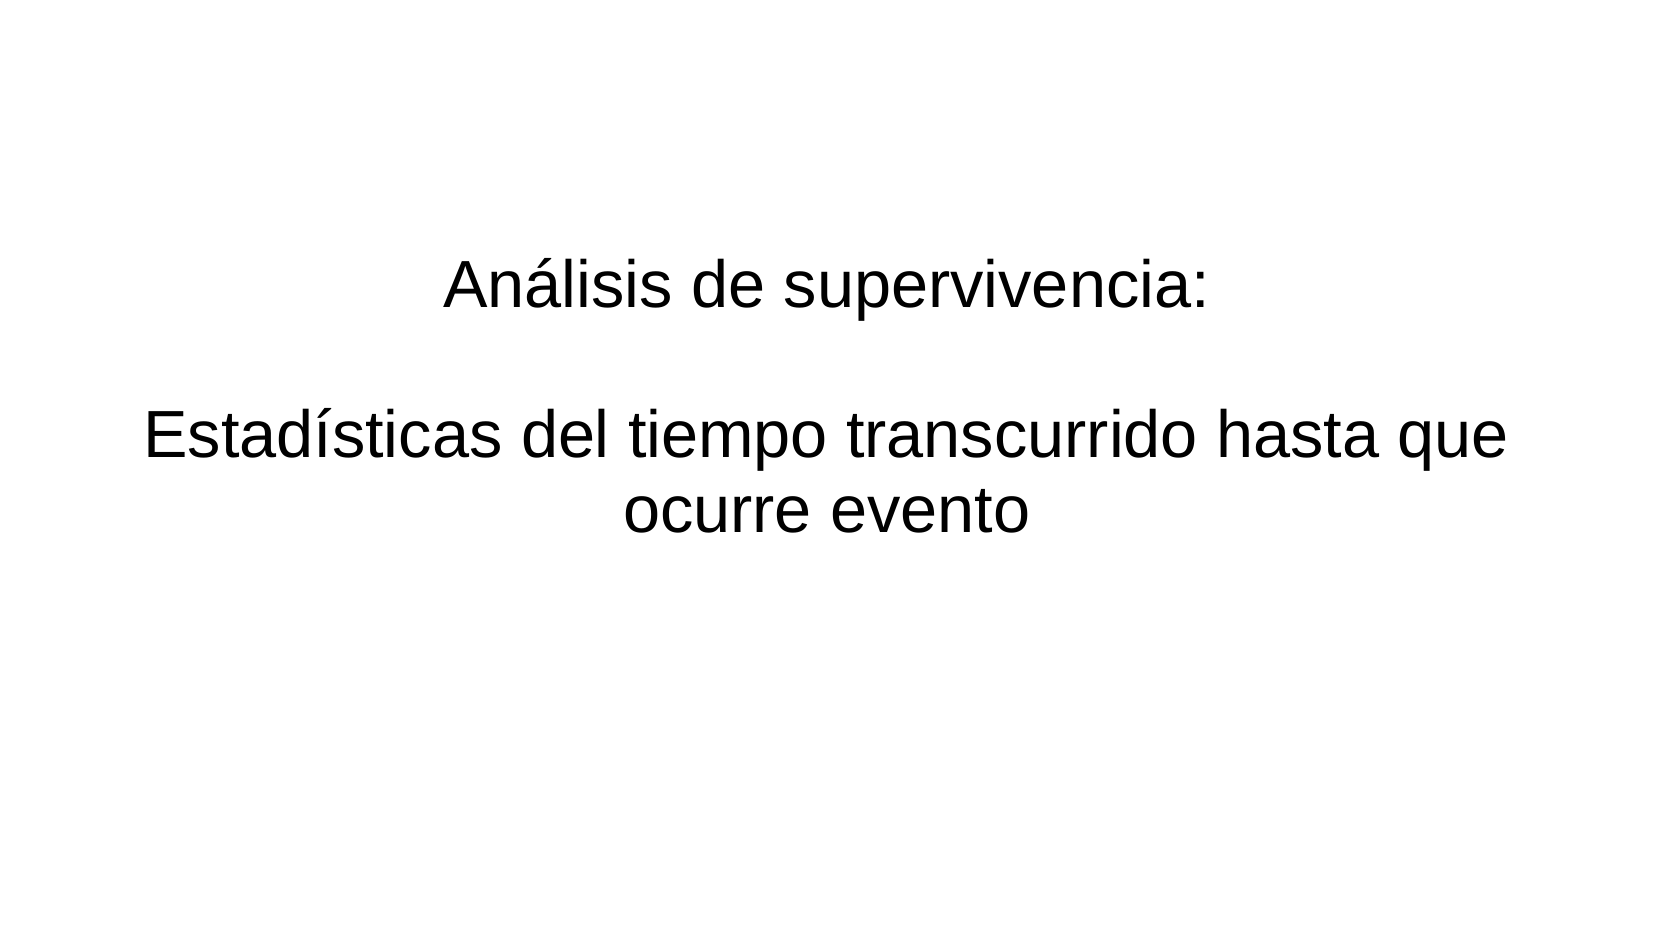

# Análisis de supervivencia:
Estadísticas del tiempo transcurrido hasta que ocurre evento